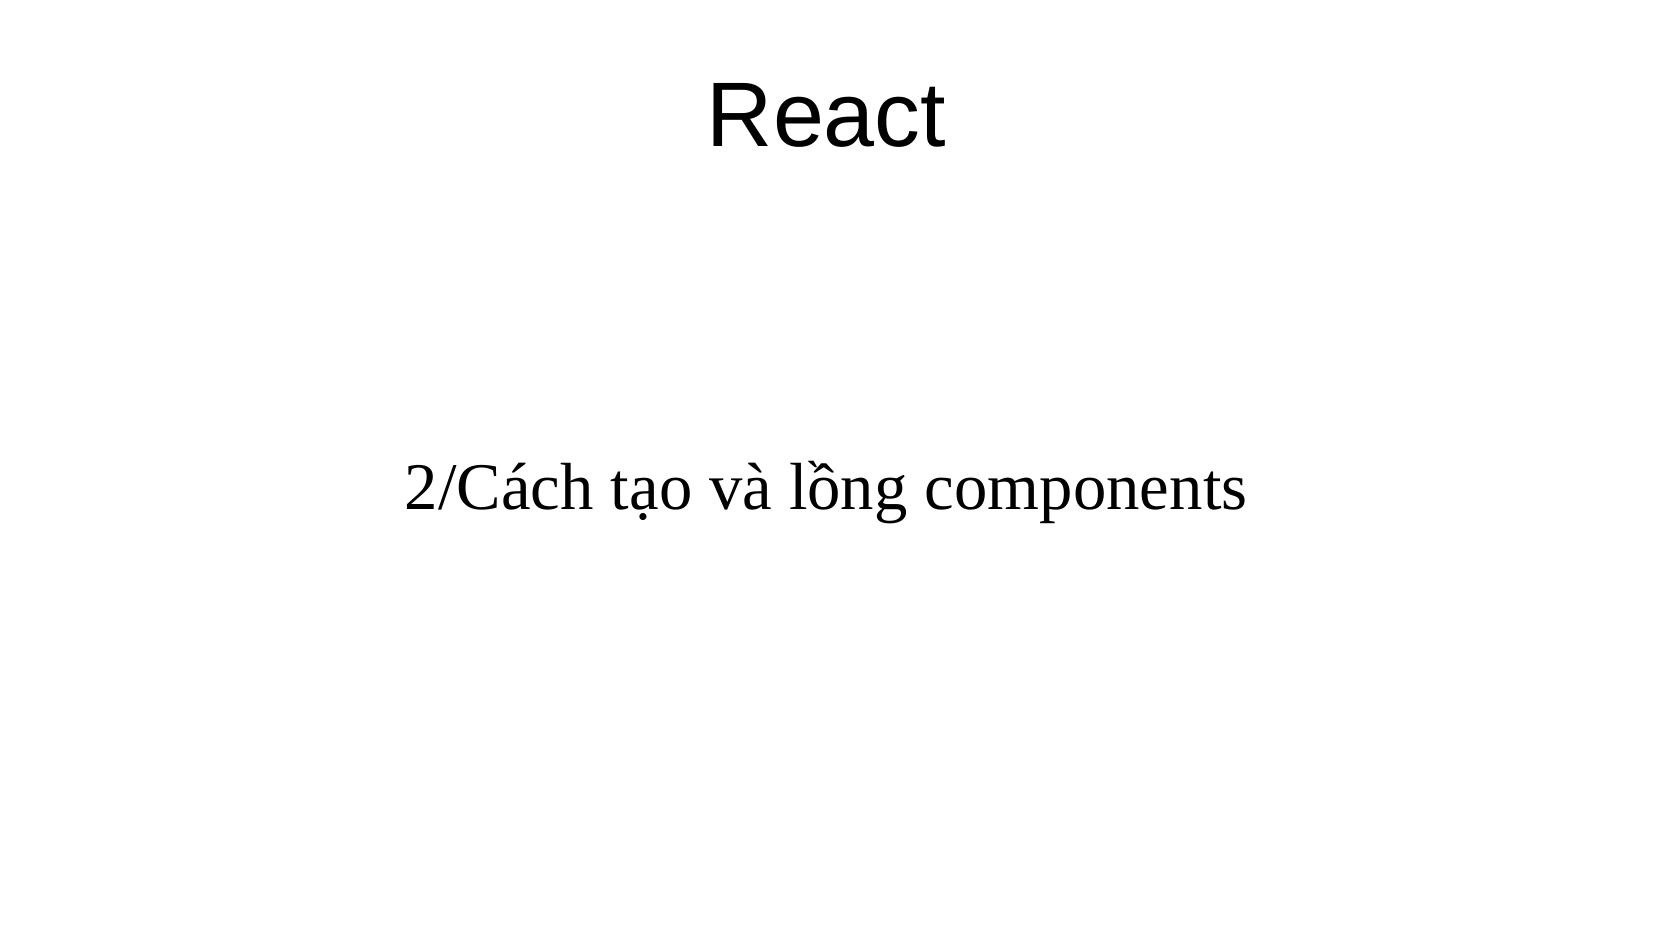

# React
2/Cách tạo và lồng components